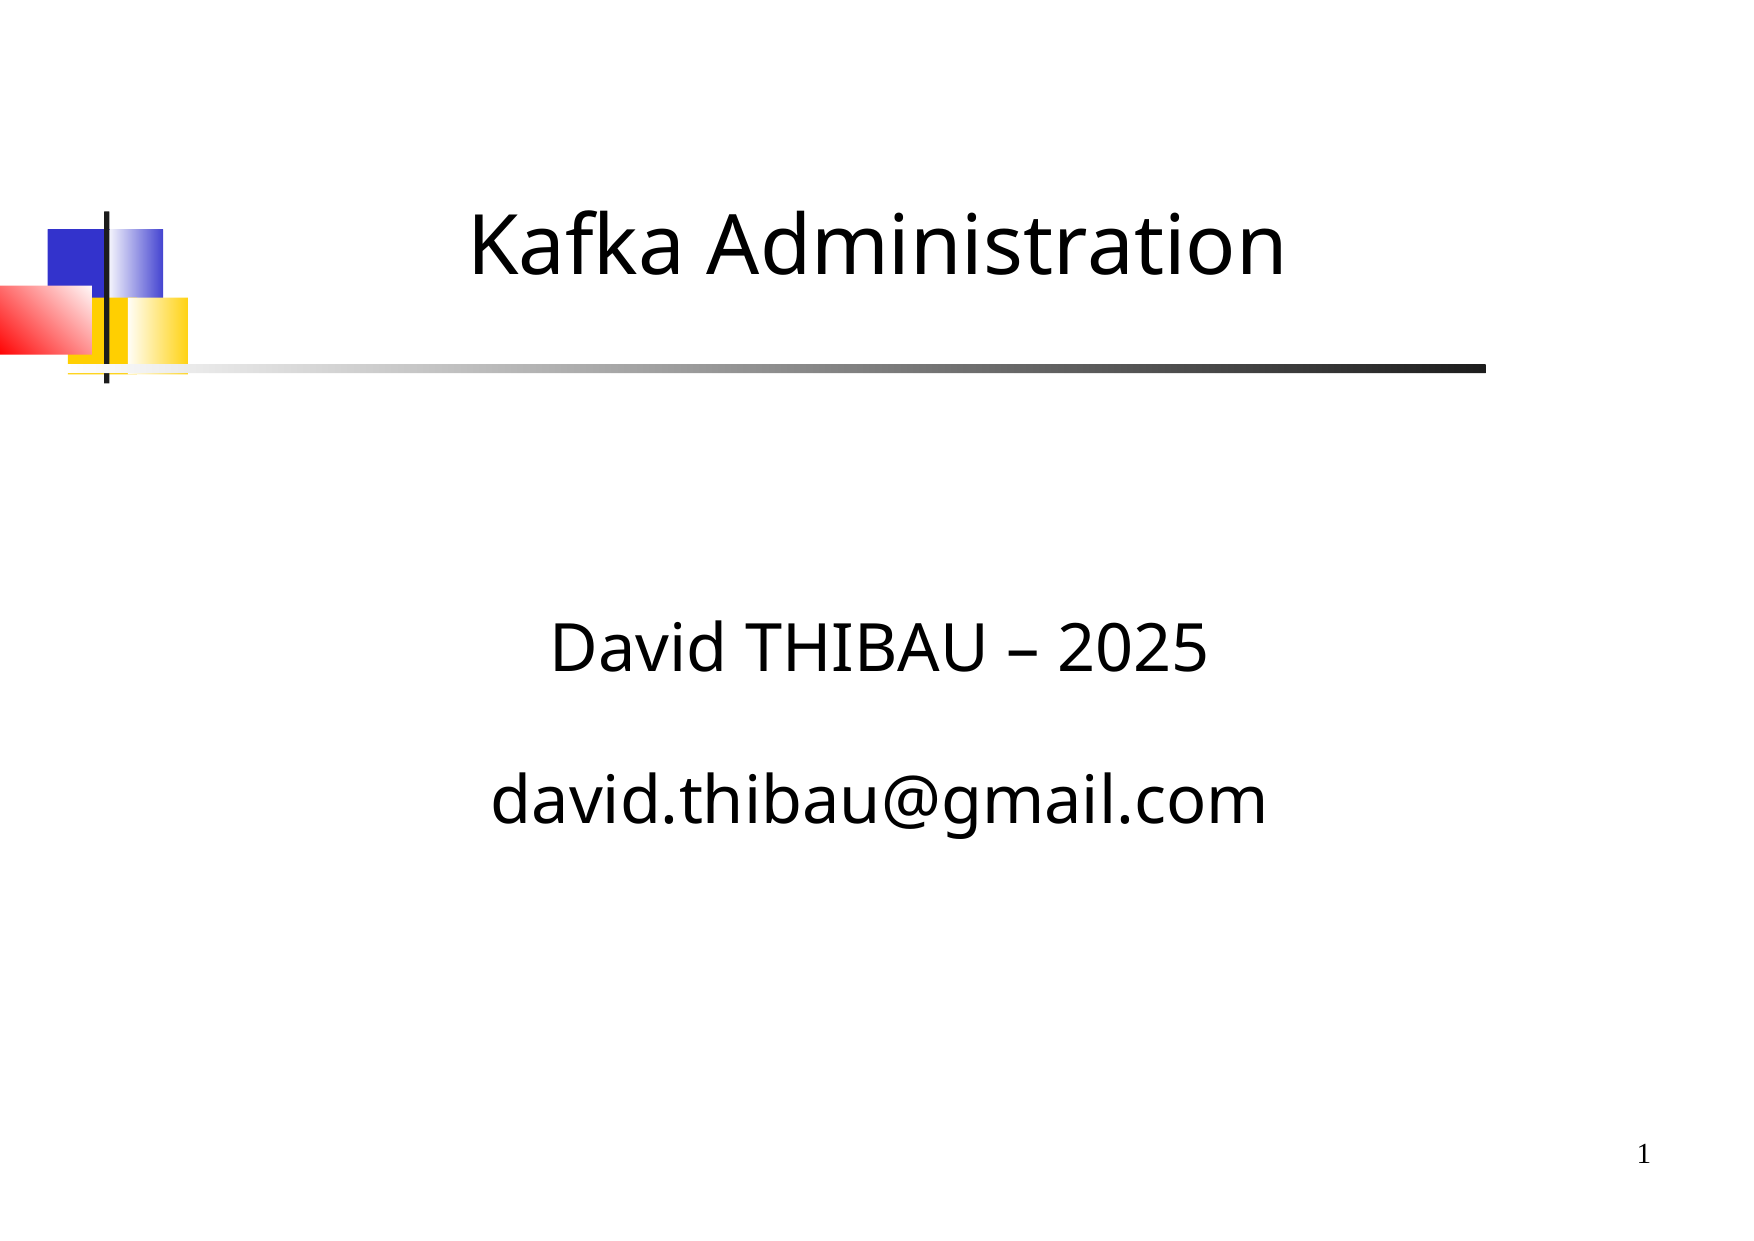

# Kafka Administration
David THIBAU – 2025
david.thibau@gmail.com